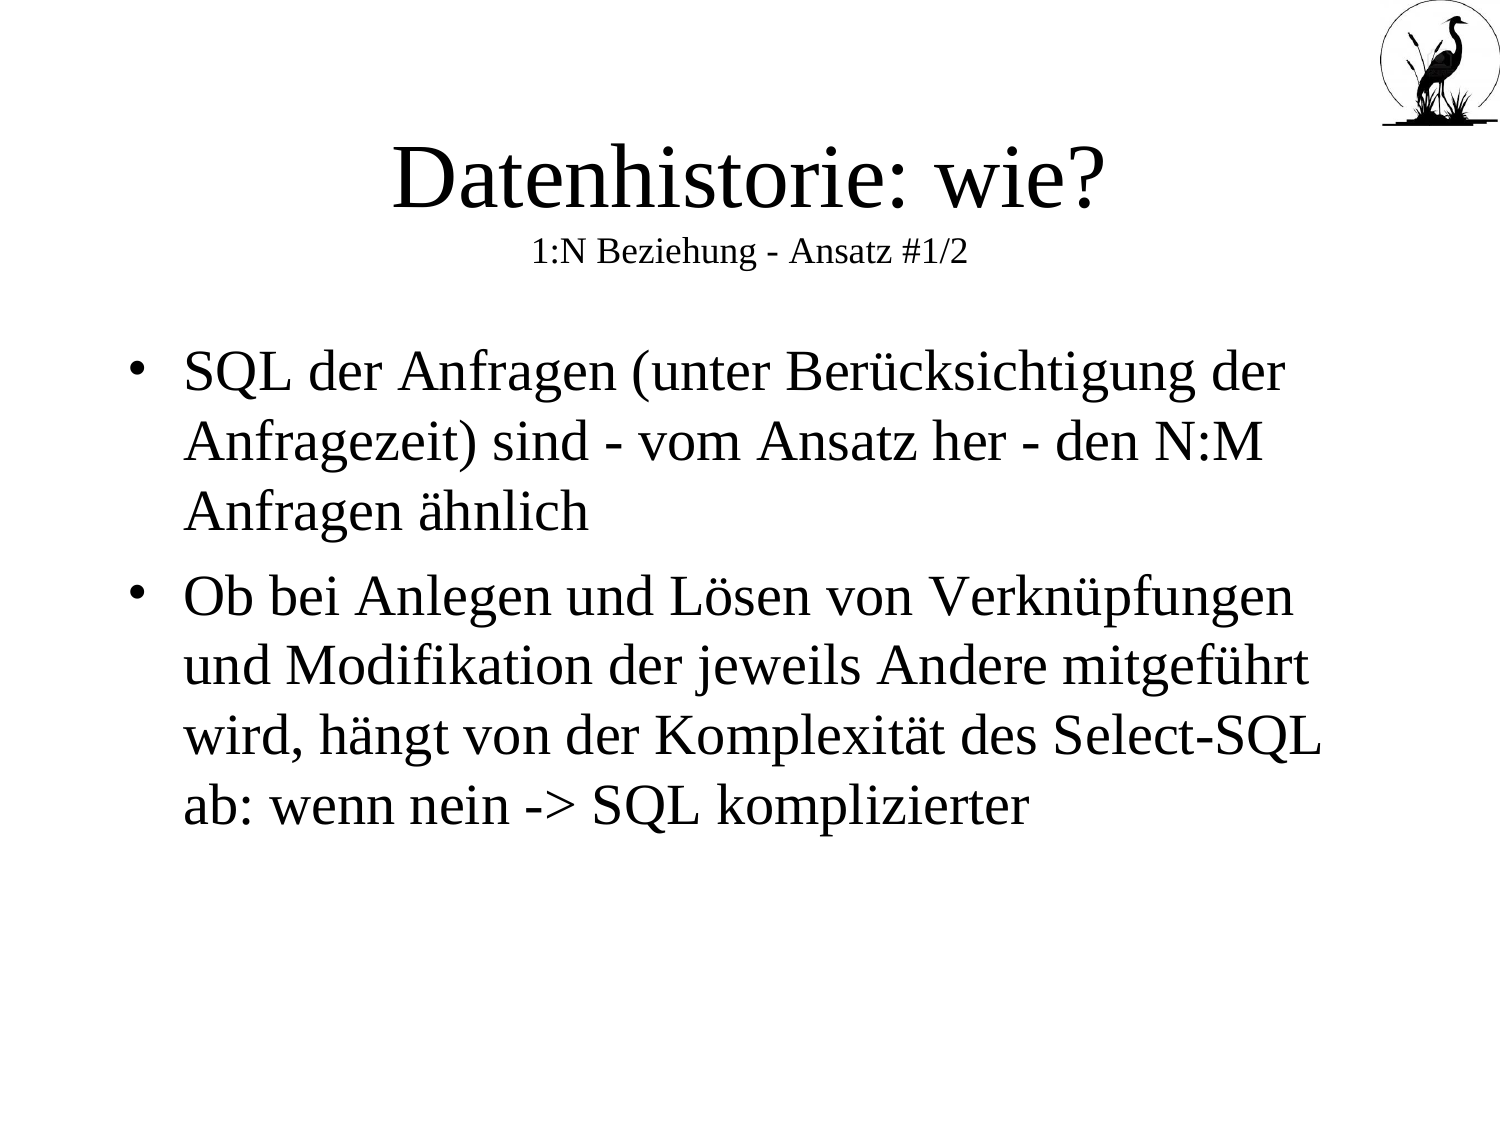

# Datenhistorie: wie? 1:N Beziehung - Ansatz #1/2
SQL der Anfragen (unter Berücksichtigung der Anfragezeit) sind - vom Ansatz her - den N:M Anfragen ähnlich
Ob bei Anlegen und Lösen von Verknüpfungen und Modifikation der jeweils Andere mitgeführt wird, hängt von der Komplexität des Select-SQL ab: wenn nein -> SQL komplizierter